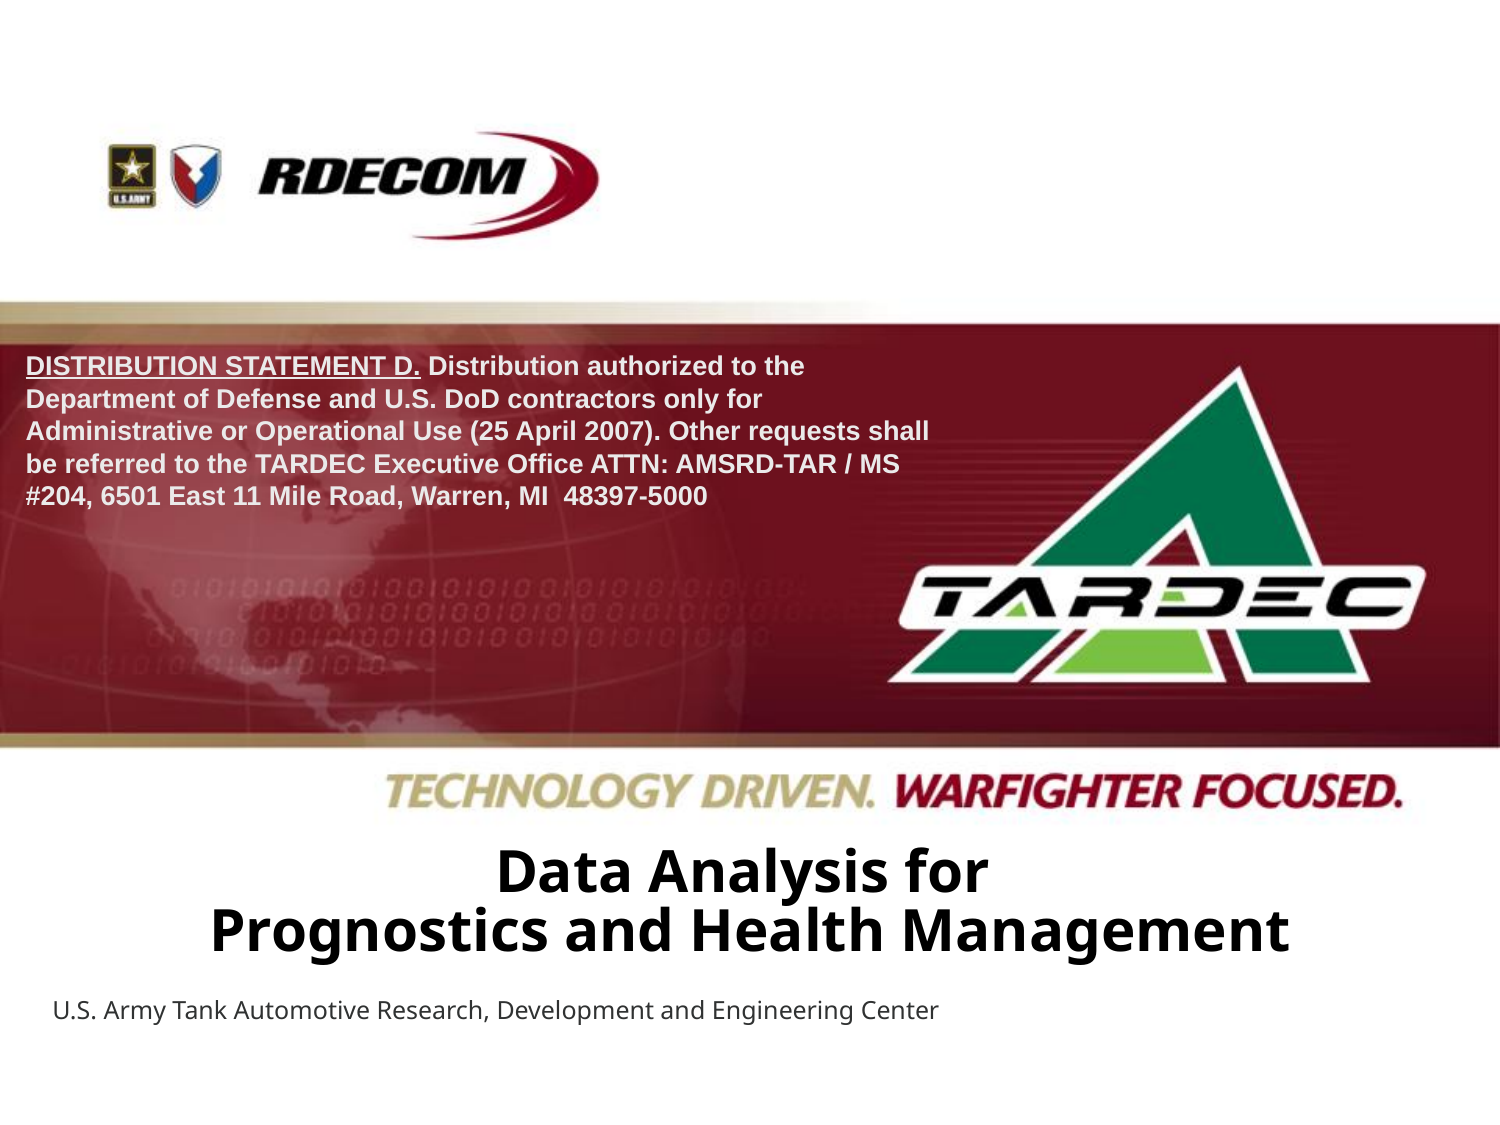

DISTRIBUTION STATEMENT D. Distribution authorized to the Department of Defense and U.S. DoD contractors only for Administrative or Operational Use (25 April 2007). Other requests shall be referred to the TARDEC Executive Office ATTN: AMSRD-TAR / MS #204, 6501 East 11 Mile Road, Warren, MI 48397-5000
Data Analysis for
Prognostics and Health Management
# U.S. Army Tank Automotive Research, Development and Engineering Center